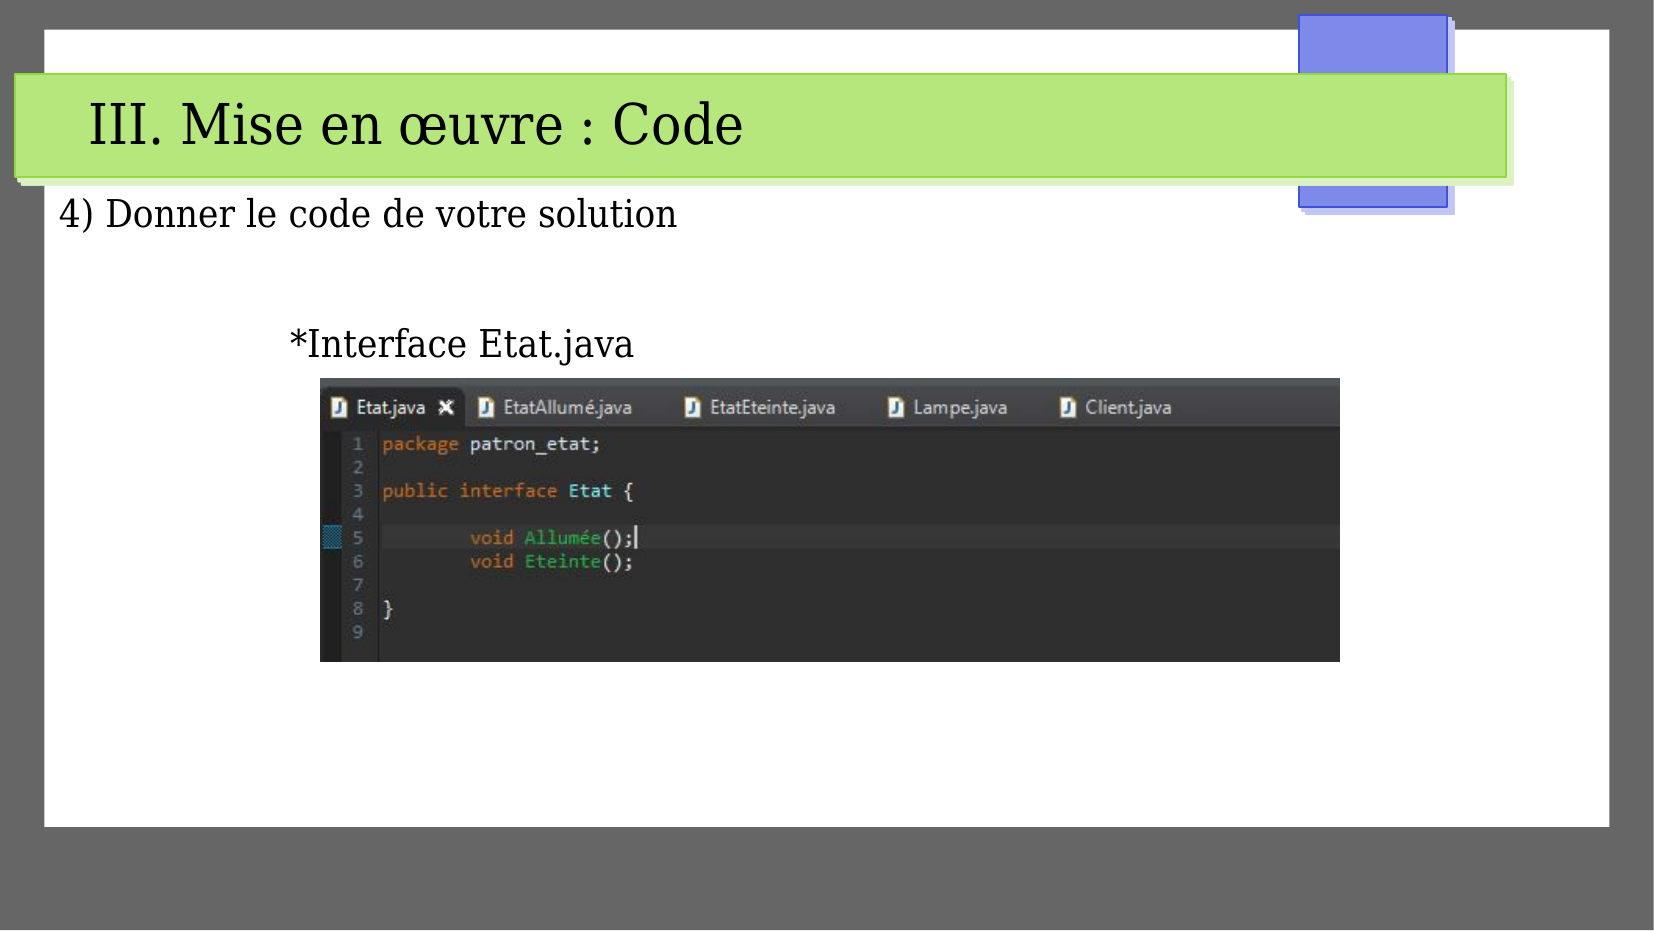

# III. Mise en œuvre : Code
4) Donner le code de votre solution
 *Interface Etat.java